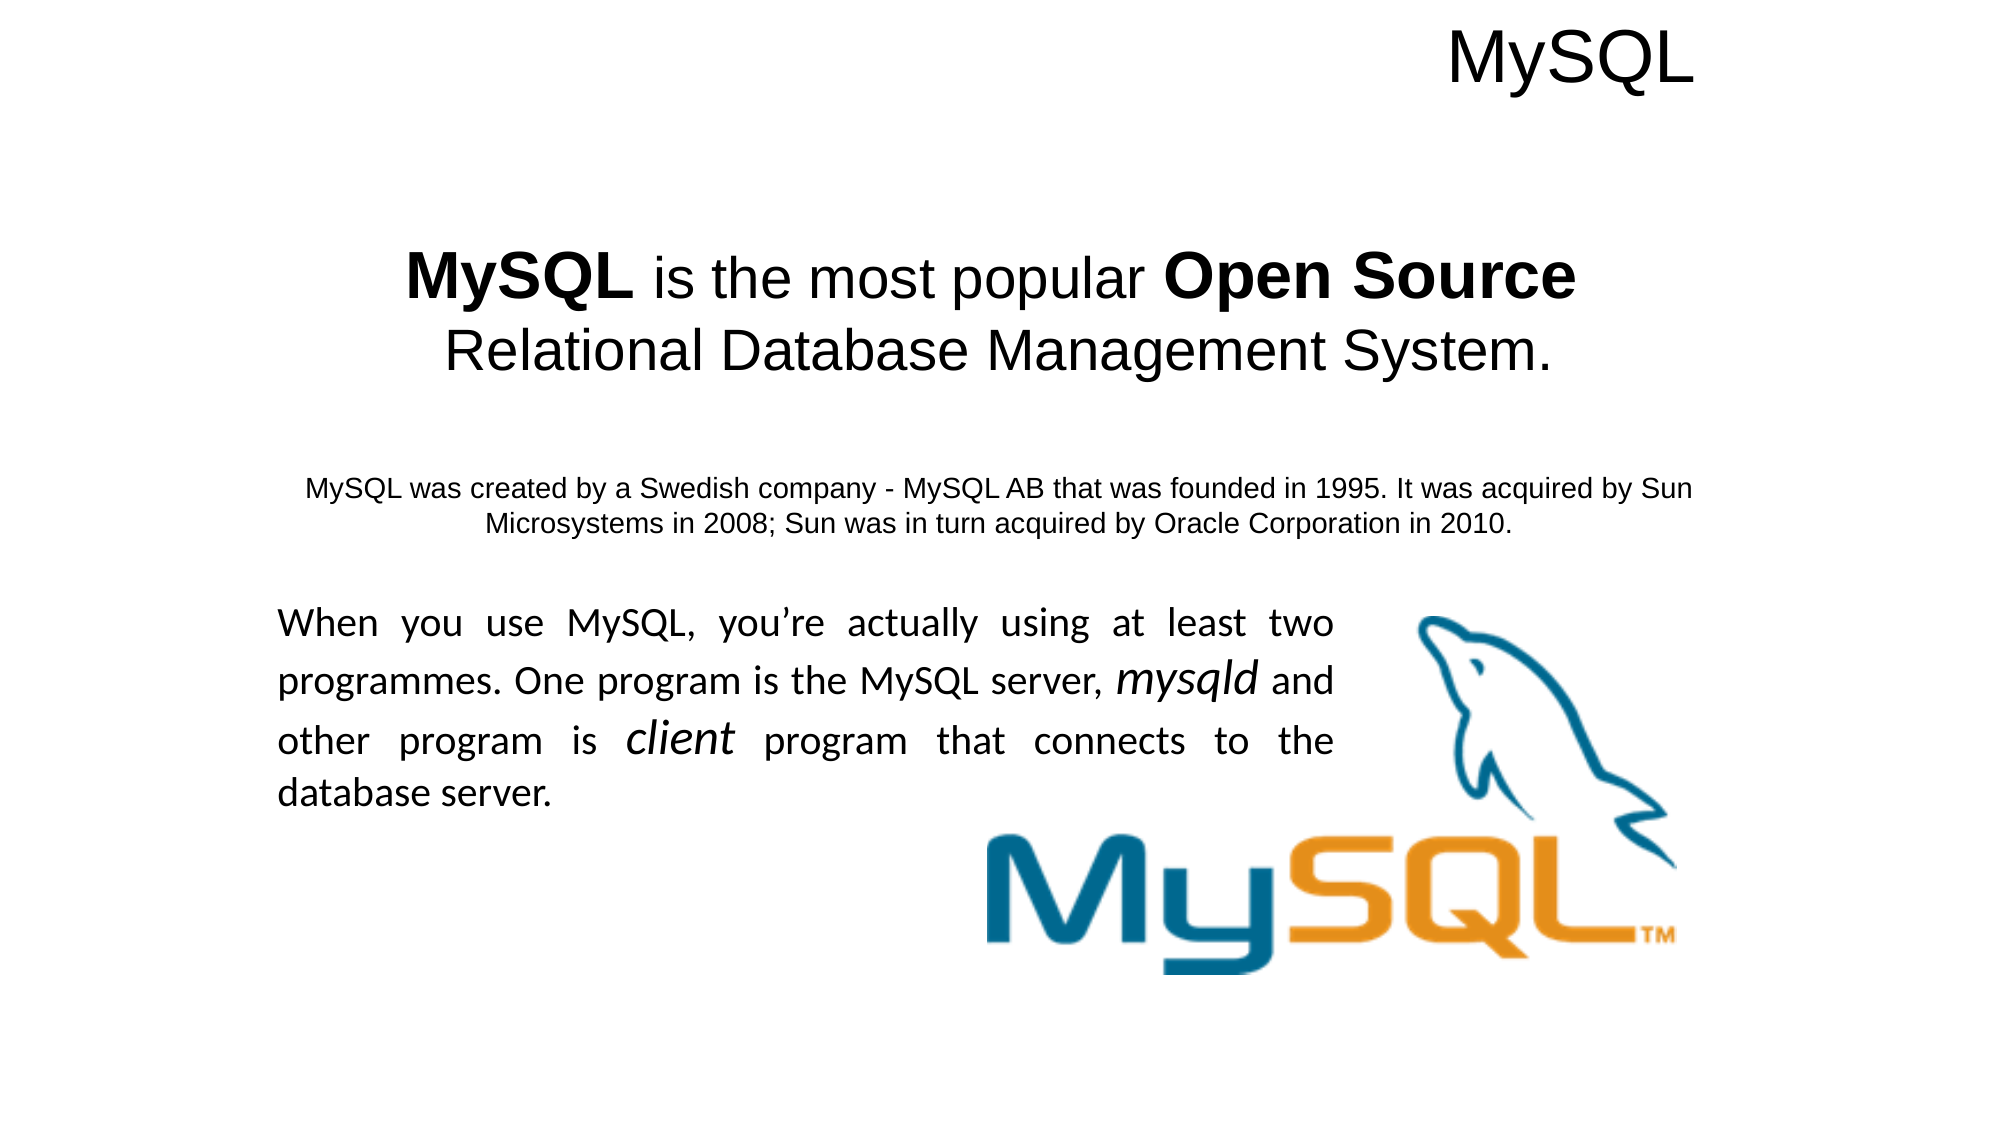

MySQL
MySQL is the most popular Open Source
Relational Database Management System.
MySQL was created by a Swedish company - MySQL AB that was founded in 1995. It was acquired by Sun Microsystems in 2008; Sun was in turn acquired by Oracle Corporation in 2010.
When you use MySQL, you’re actually using at least two programmes. One program is the MySQL server, mysqld and other program is client program that connects to the database server.